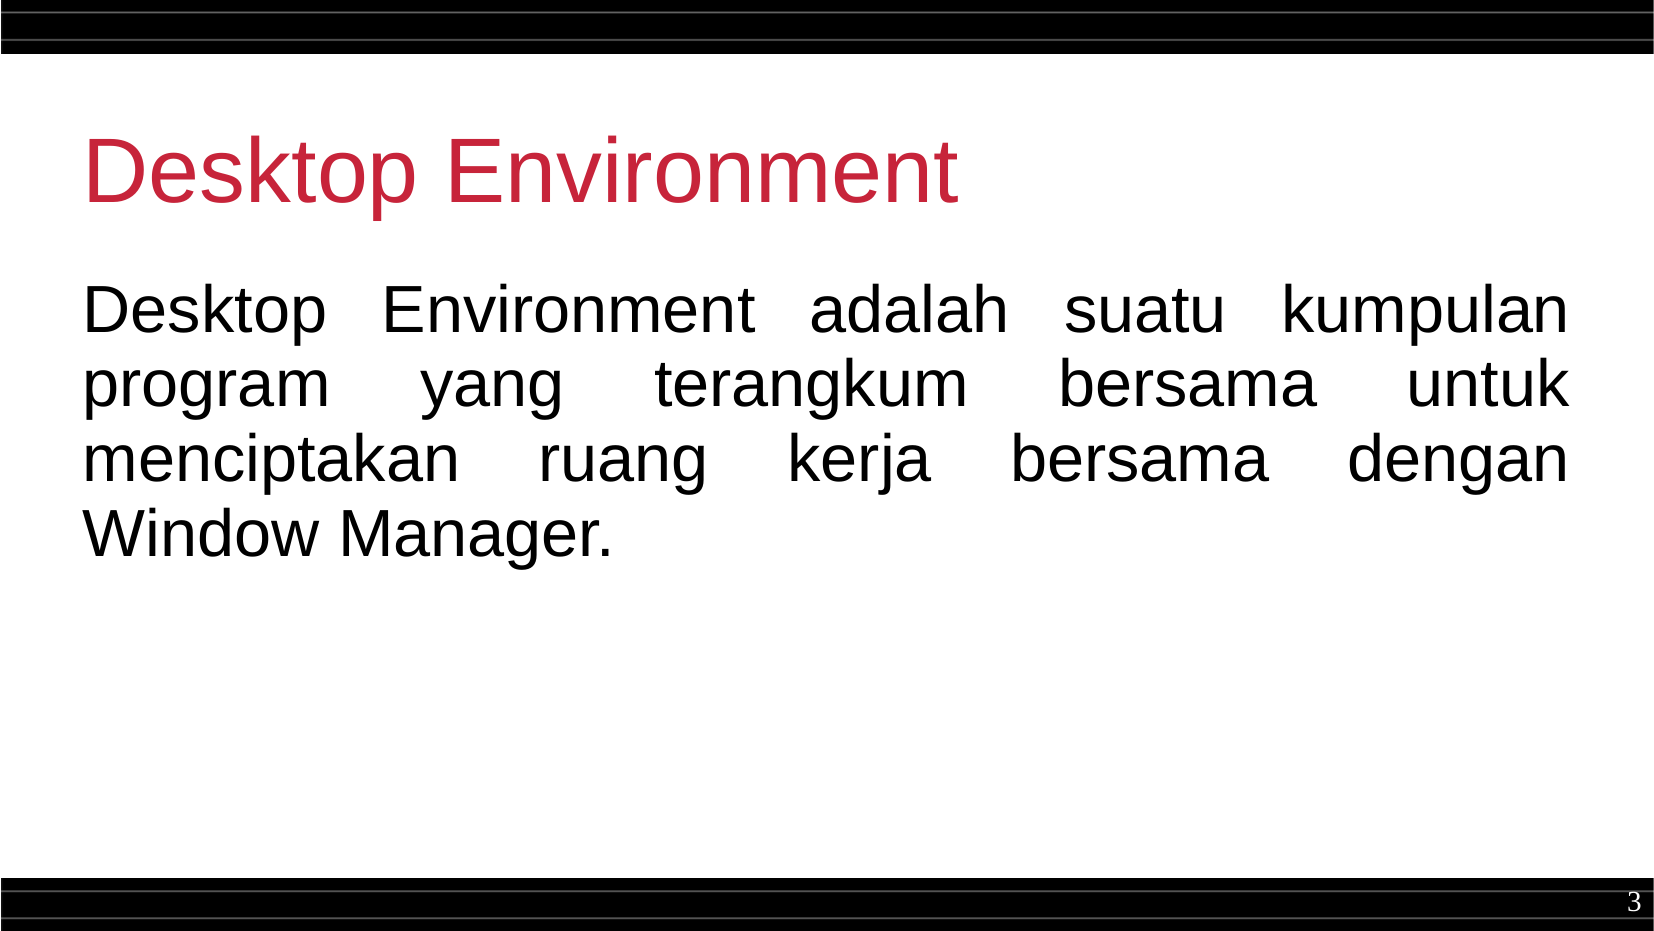

# Desktop Environment
Desktop Environment adalah suatu kumpulan program yang terangkum bersama untuk menciptakan ruang kerja bersama dengan Window Manager.